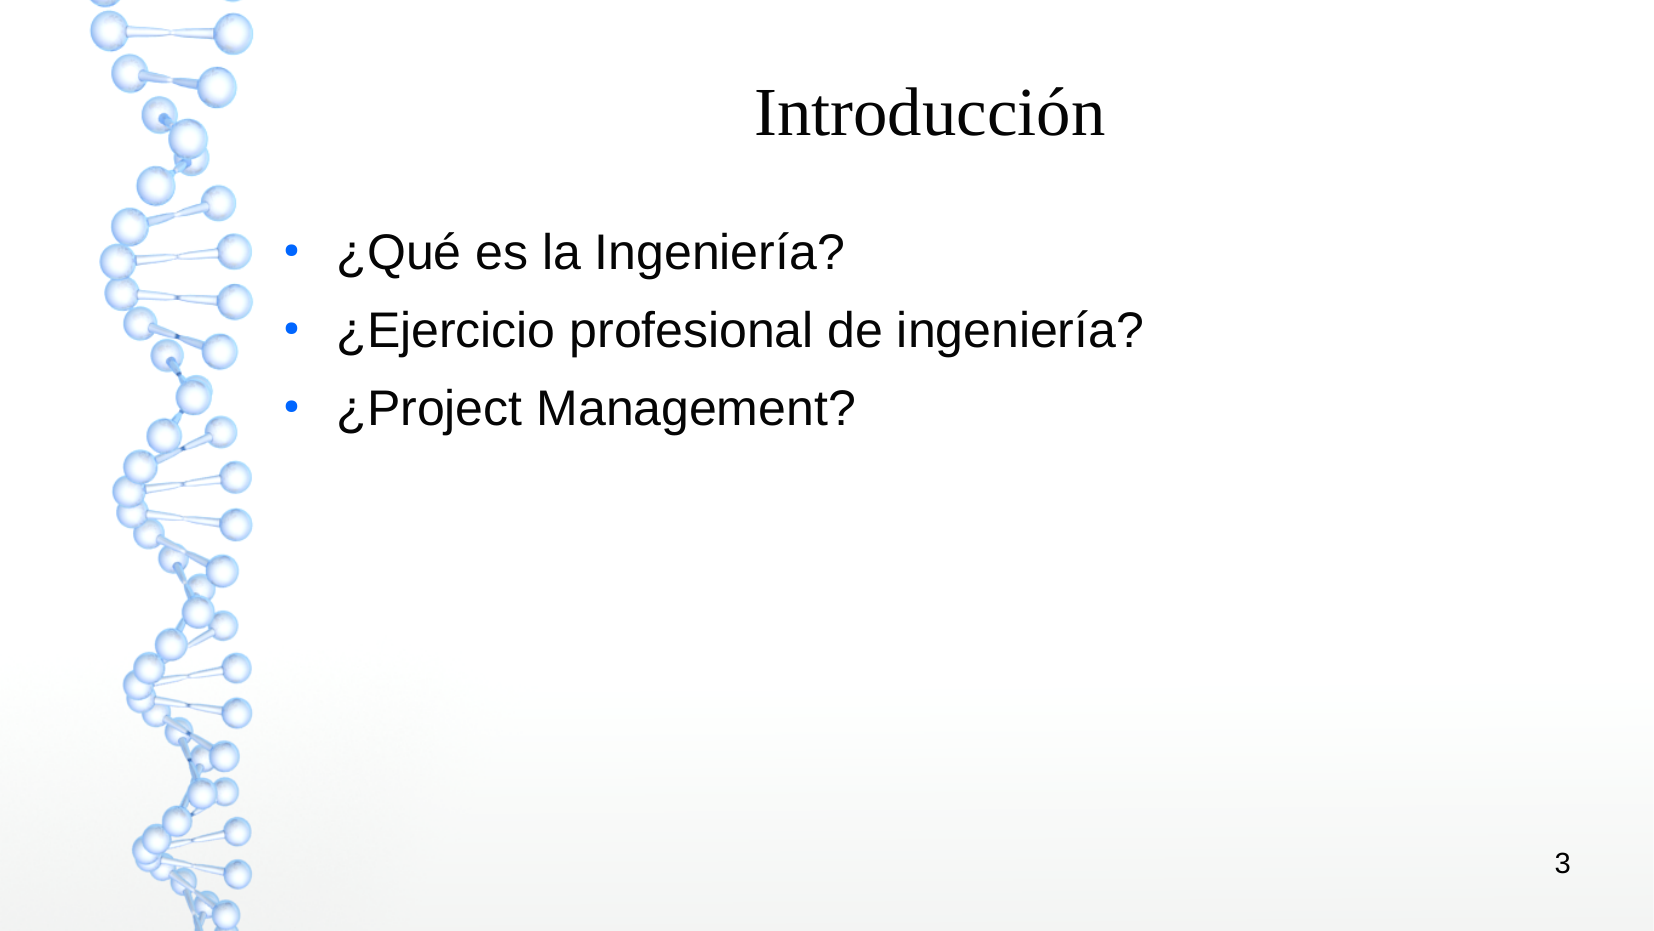

# Introducción
¿Qué es la Ingeniería?
¿Ejercicio profesional de ingeniería?
¿Project Management?
3